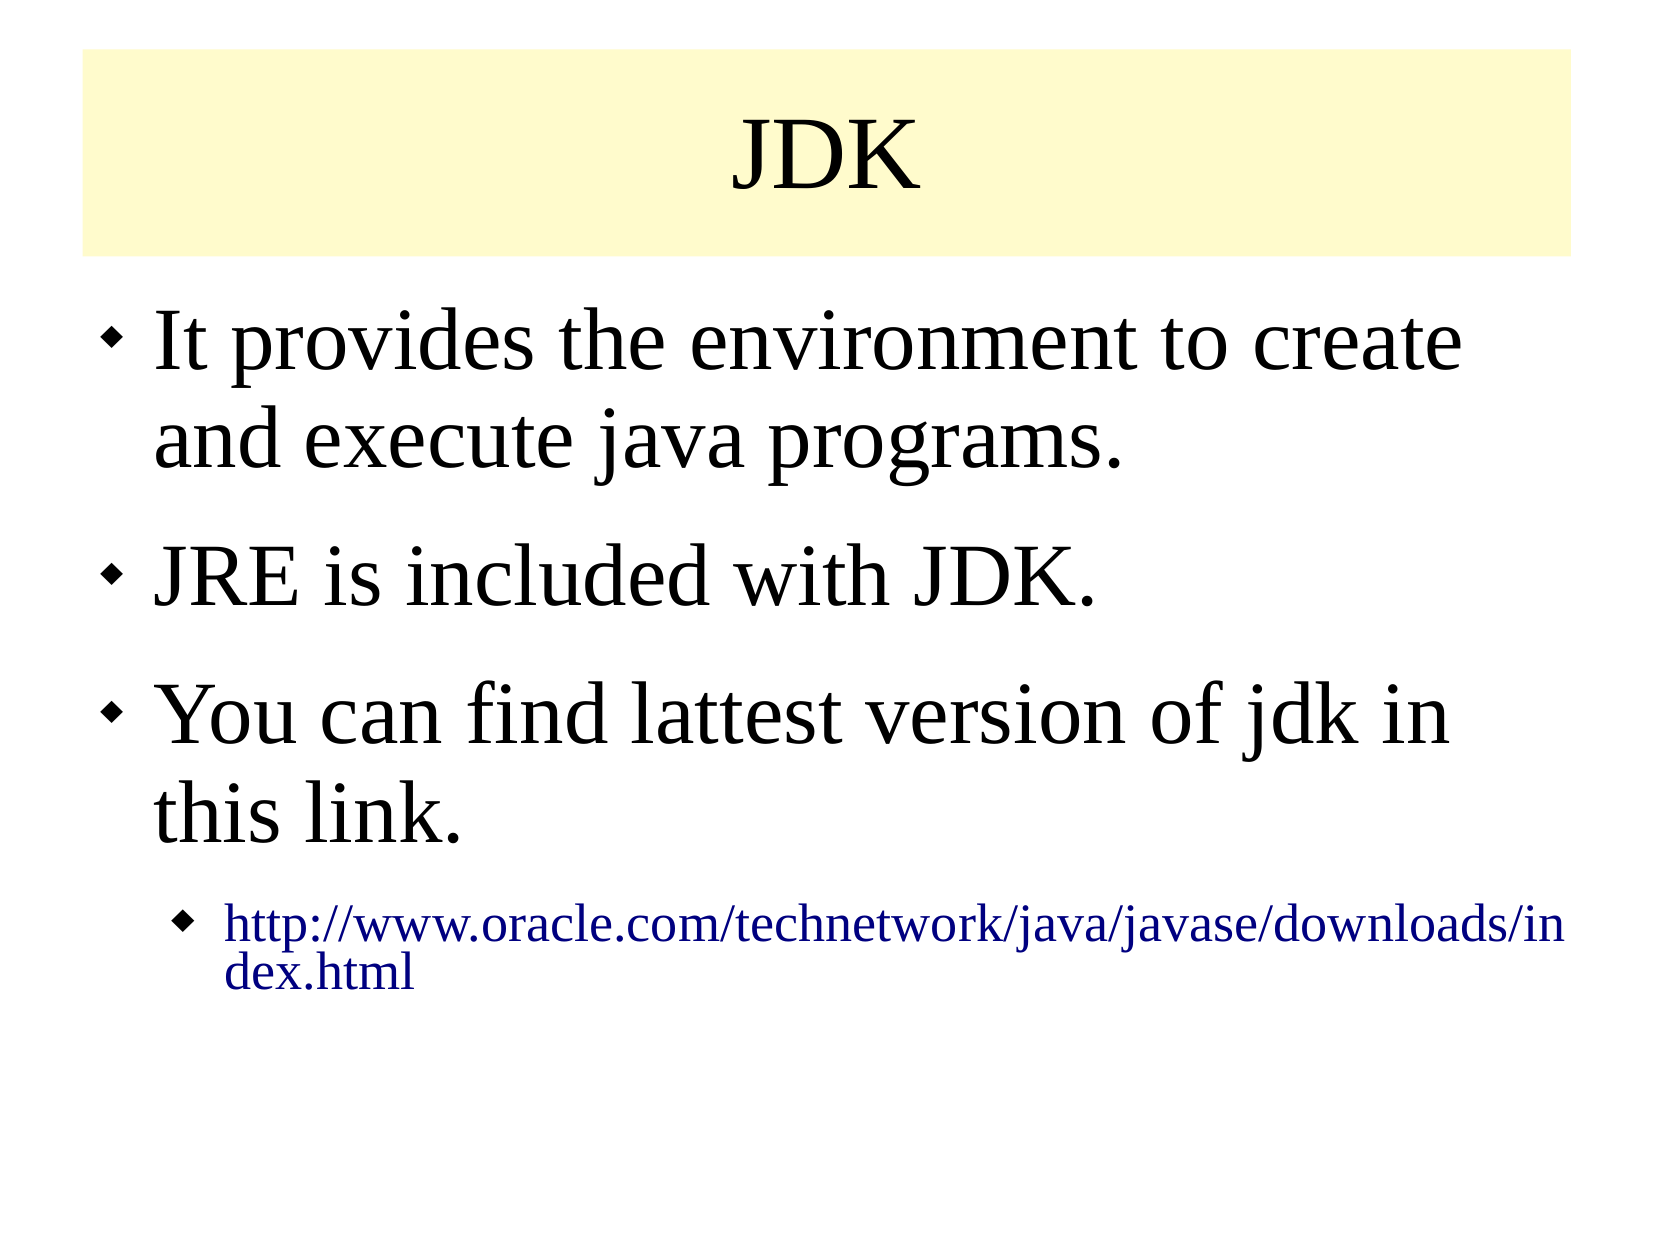

# JDK
It provides the environment to create and execute java programs.
JRE is included with JDK.
You can find lattest version of jdk in this link.
http://www.oracle.com/technetwork/java/javase/downloads/index.html